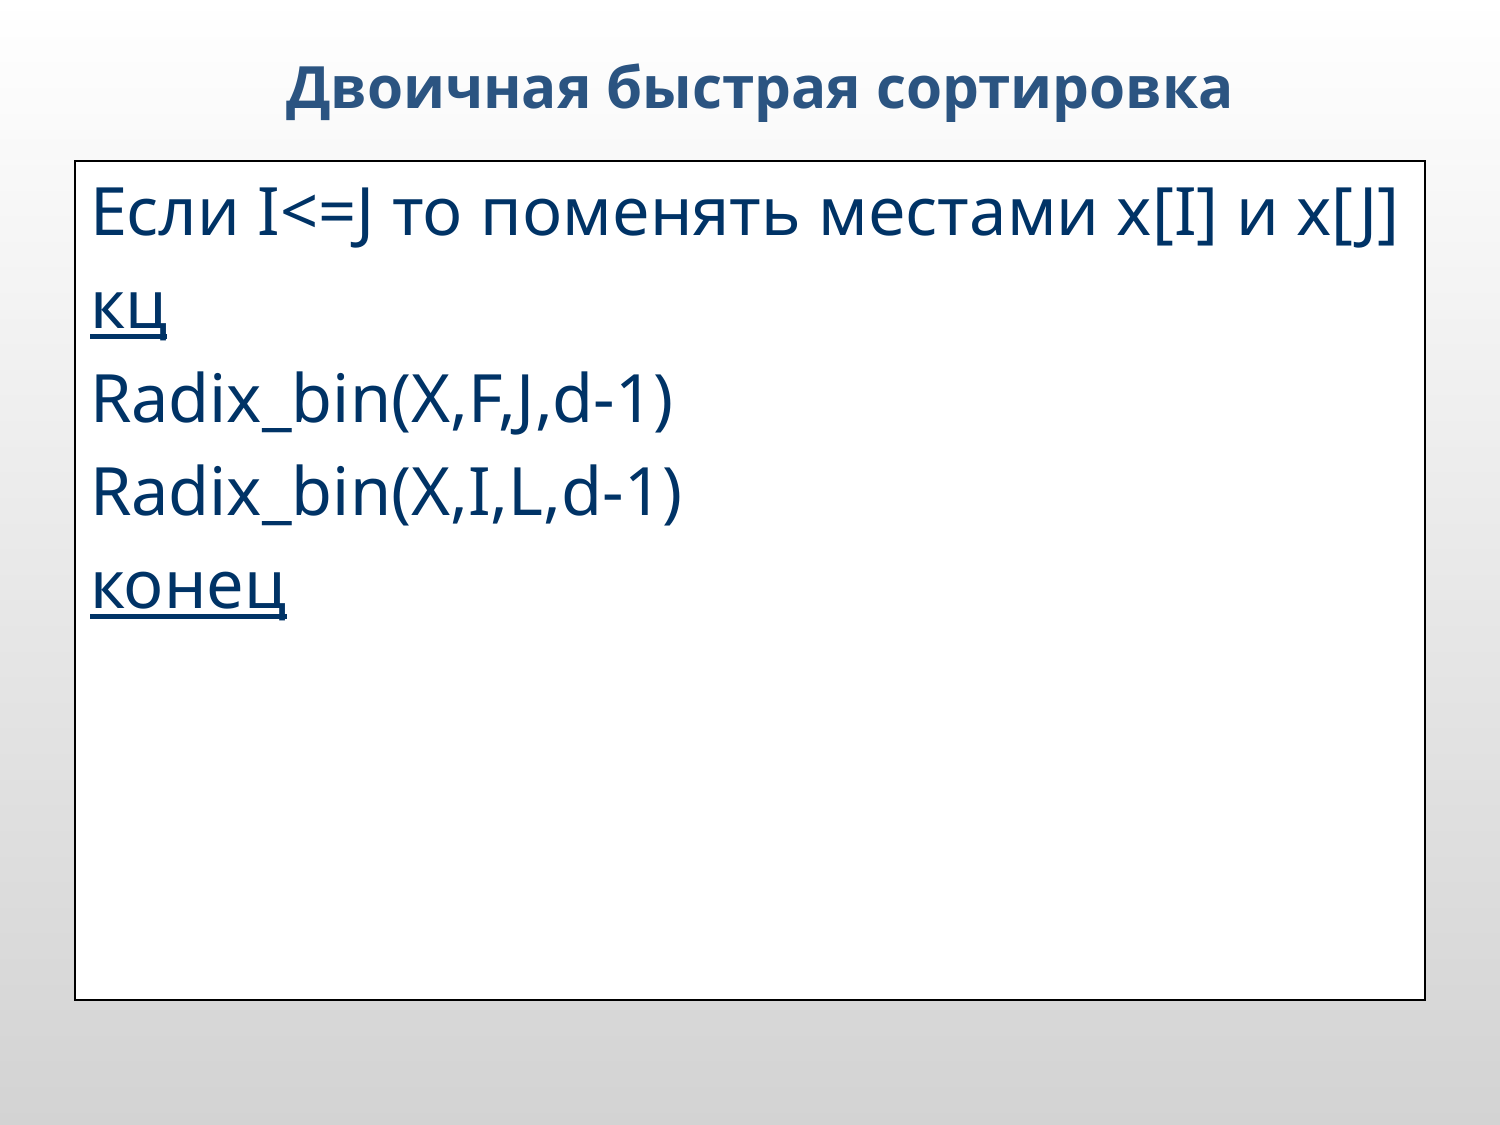

Двоичная быстрая сортировка
# Если I<=J то поменять местами x[I] и x[J]
кц
Radix_bin(X,F,J,d-1)
Radix_bin(X,I,L,d-1)
конец